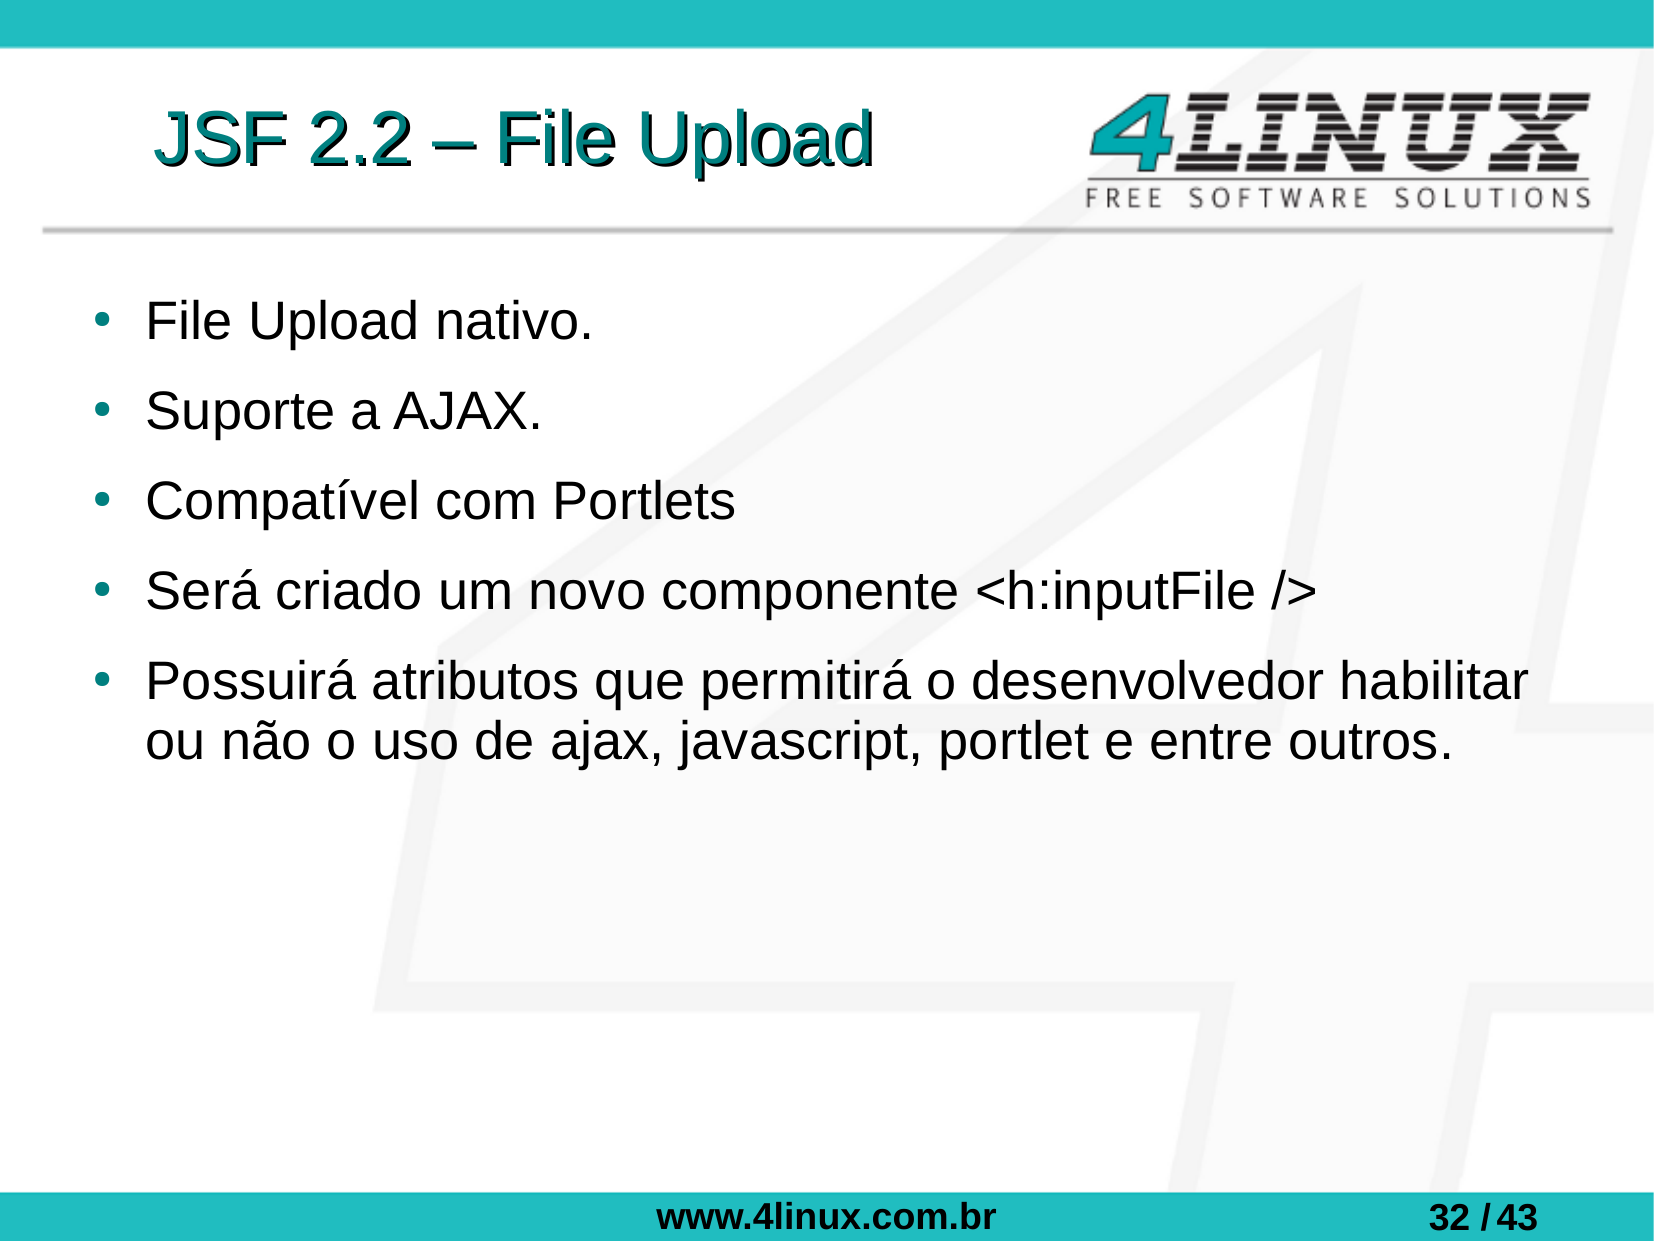

# JSF 2.2 – File Upload
File Upload nativo.
Suporte a AJAX.
Compatível com Portlets
Será criado um novo componente <h:inputFile />
Possuirá atributos que permitirá o desenvolvedor habilitar ou não o uso de ajax, javascript, portlet e entre outros.